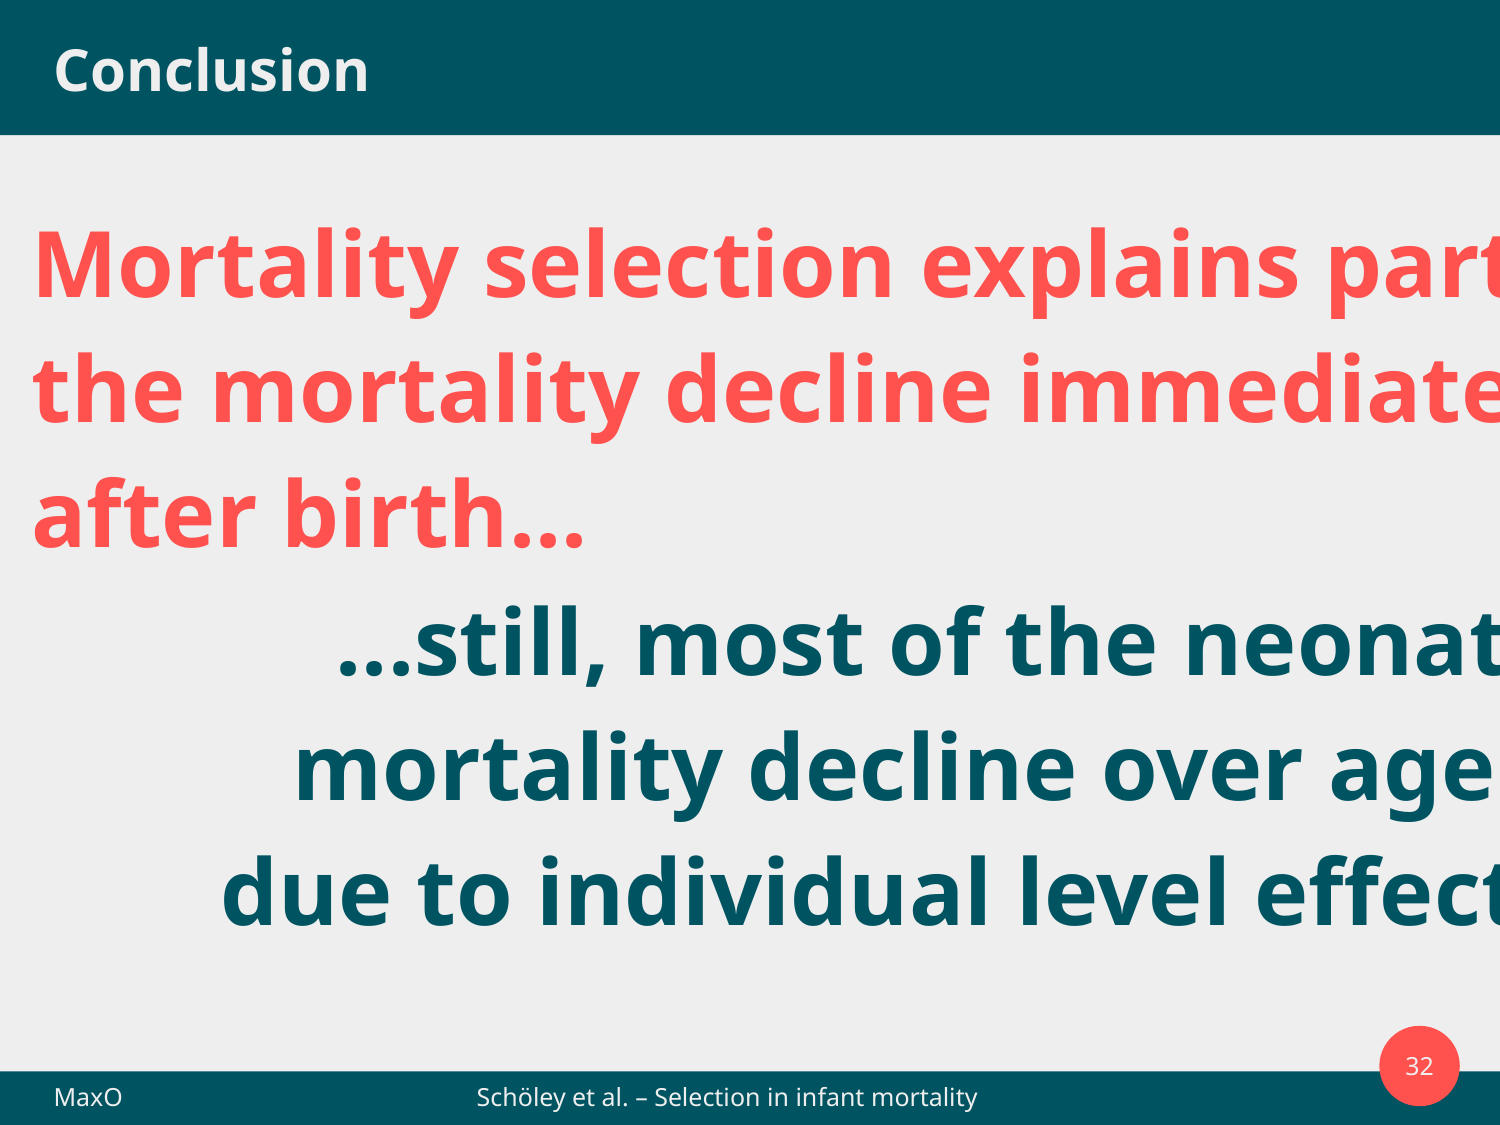

# Conclusion
Mortality selection explains part of
the mortality decline immediately
after birth...
...still, most of the neonatal
mortality decline over age is
due to individual level effects.
32
MaxO
Schöley et al. – Selection in infant mortality